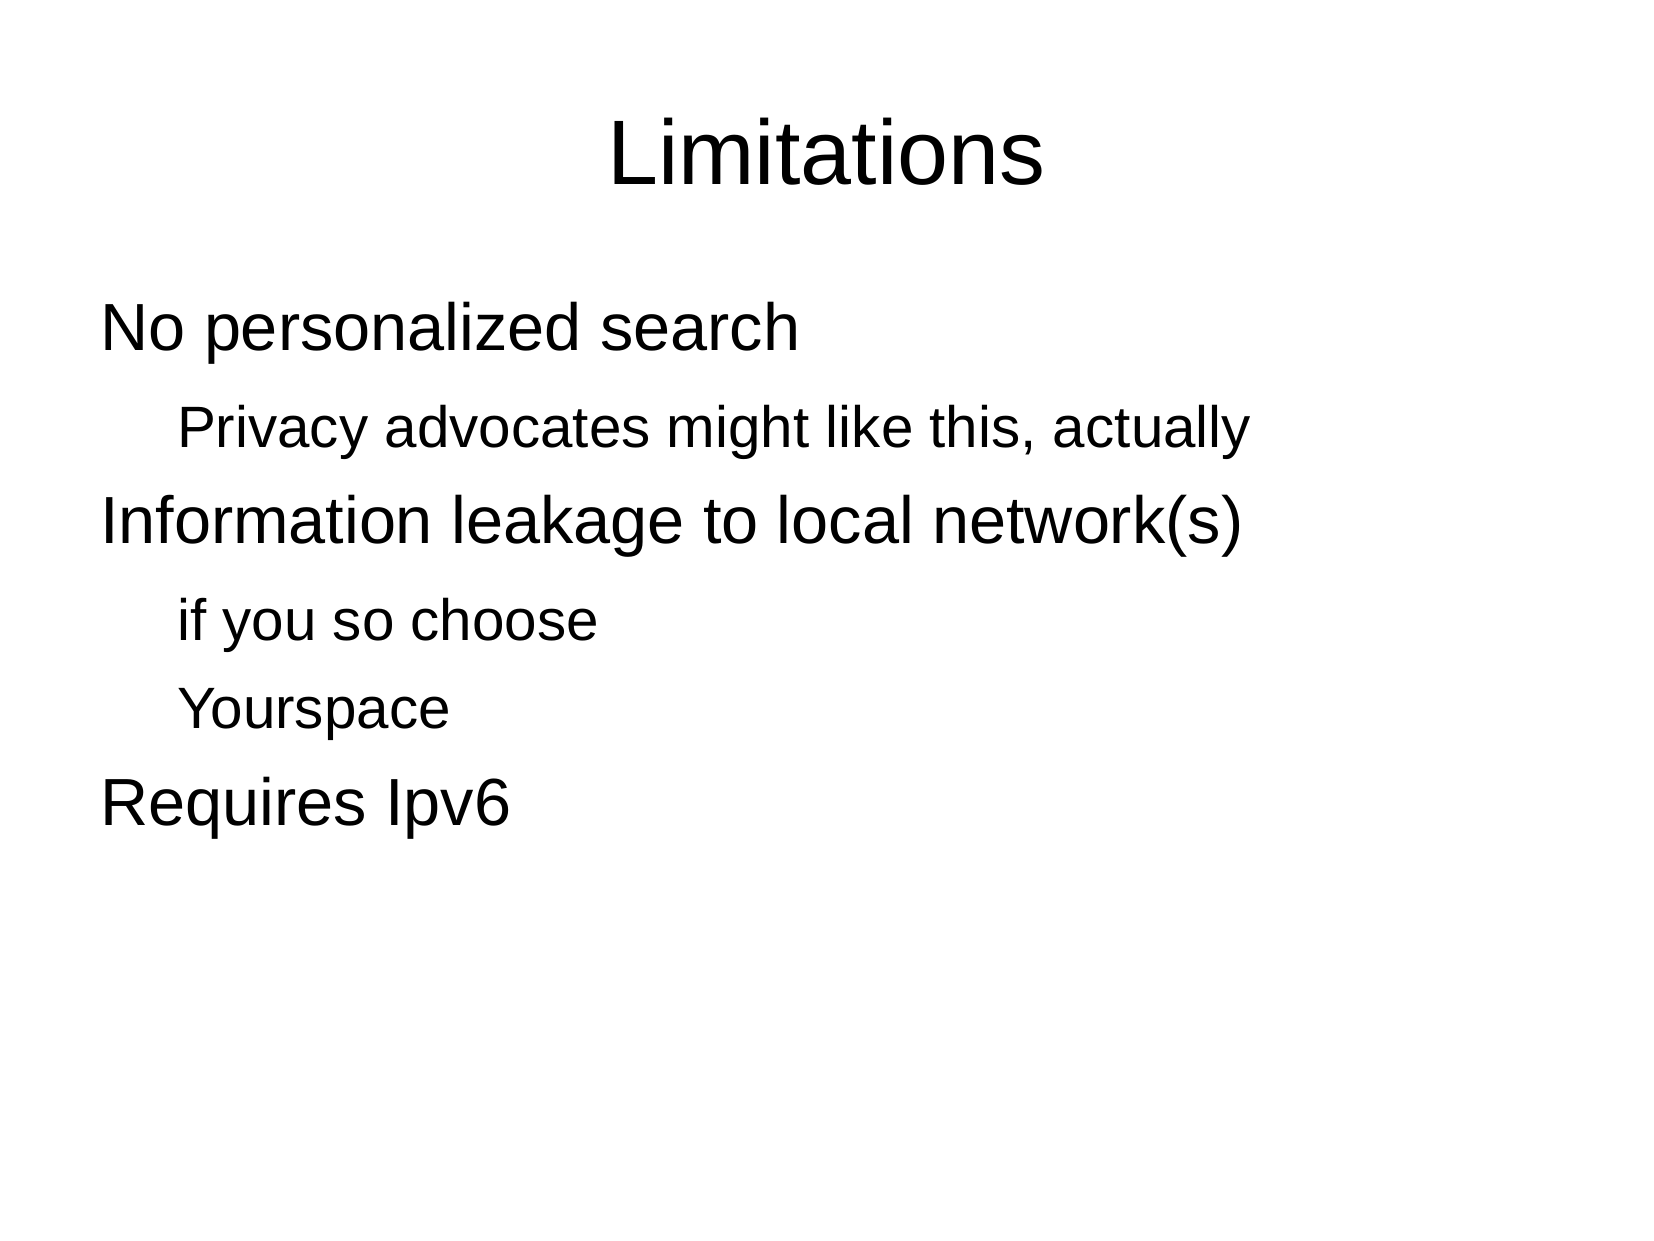

# Limitations
No personalized search
Privacy advocates might like this, actually
Information leakage to local network(s)
if you so choose
Yourspace
Requires Ipv6